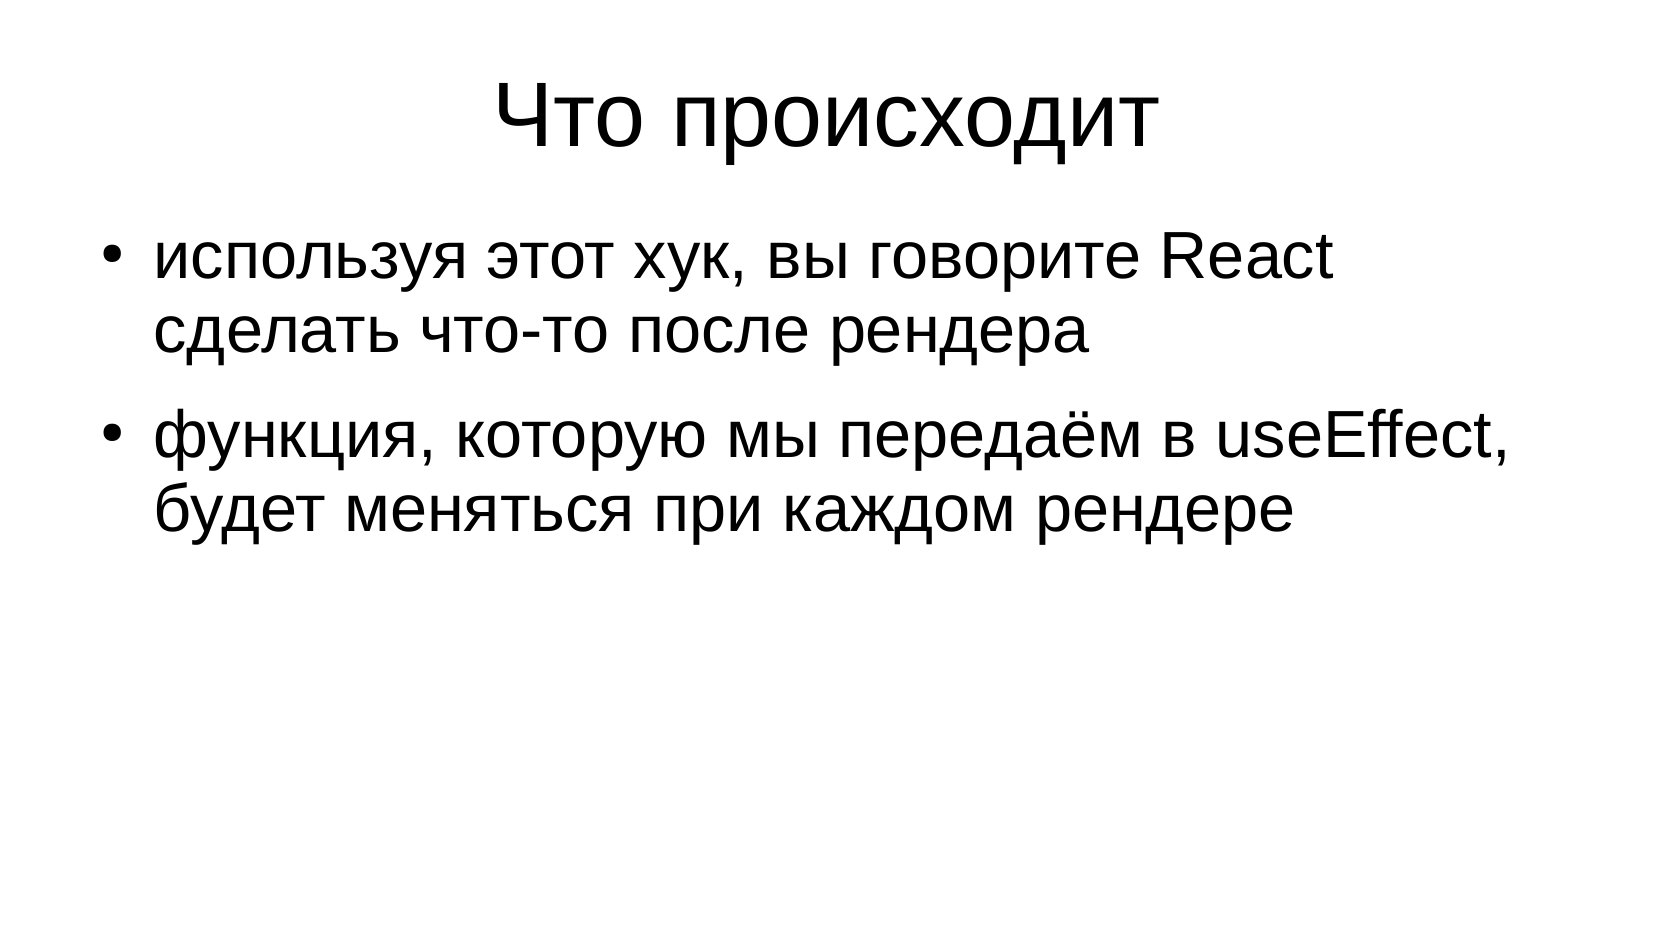

# Что происходит
используя этот хук, вы говорите React сделать что-то после рендера
функция, которую мы передаём в useEffect, будет меняться при каждом рендере